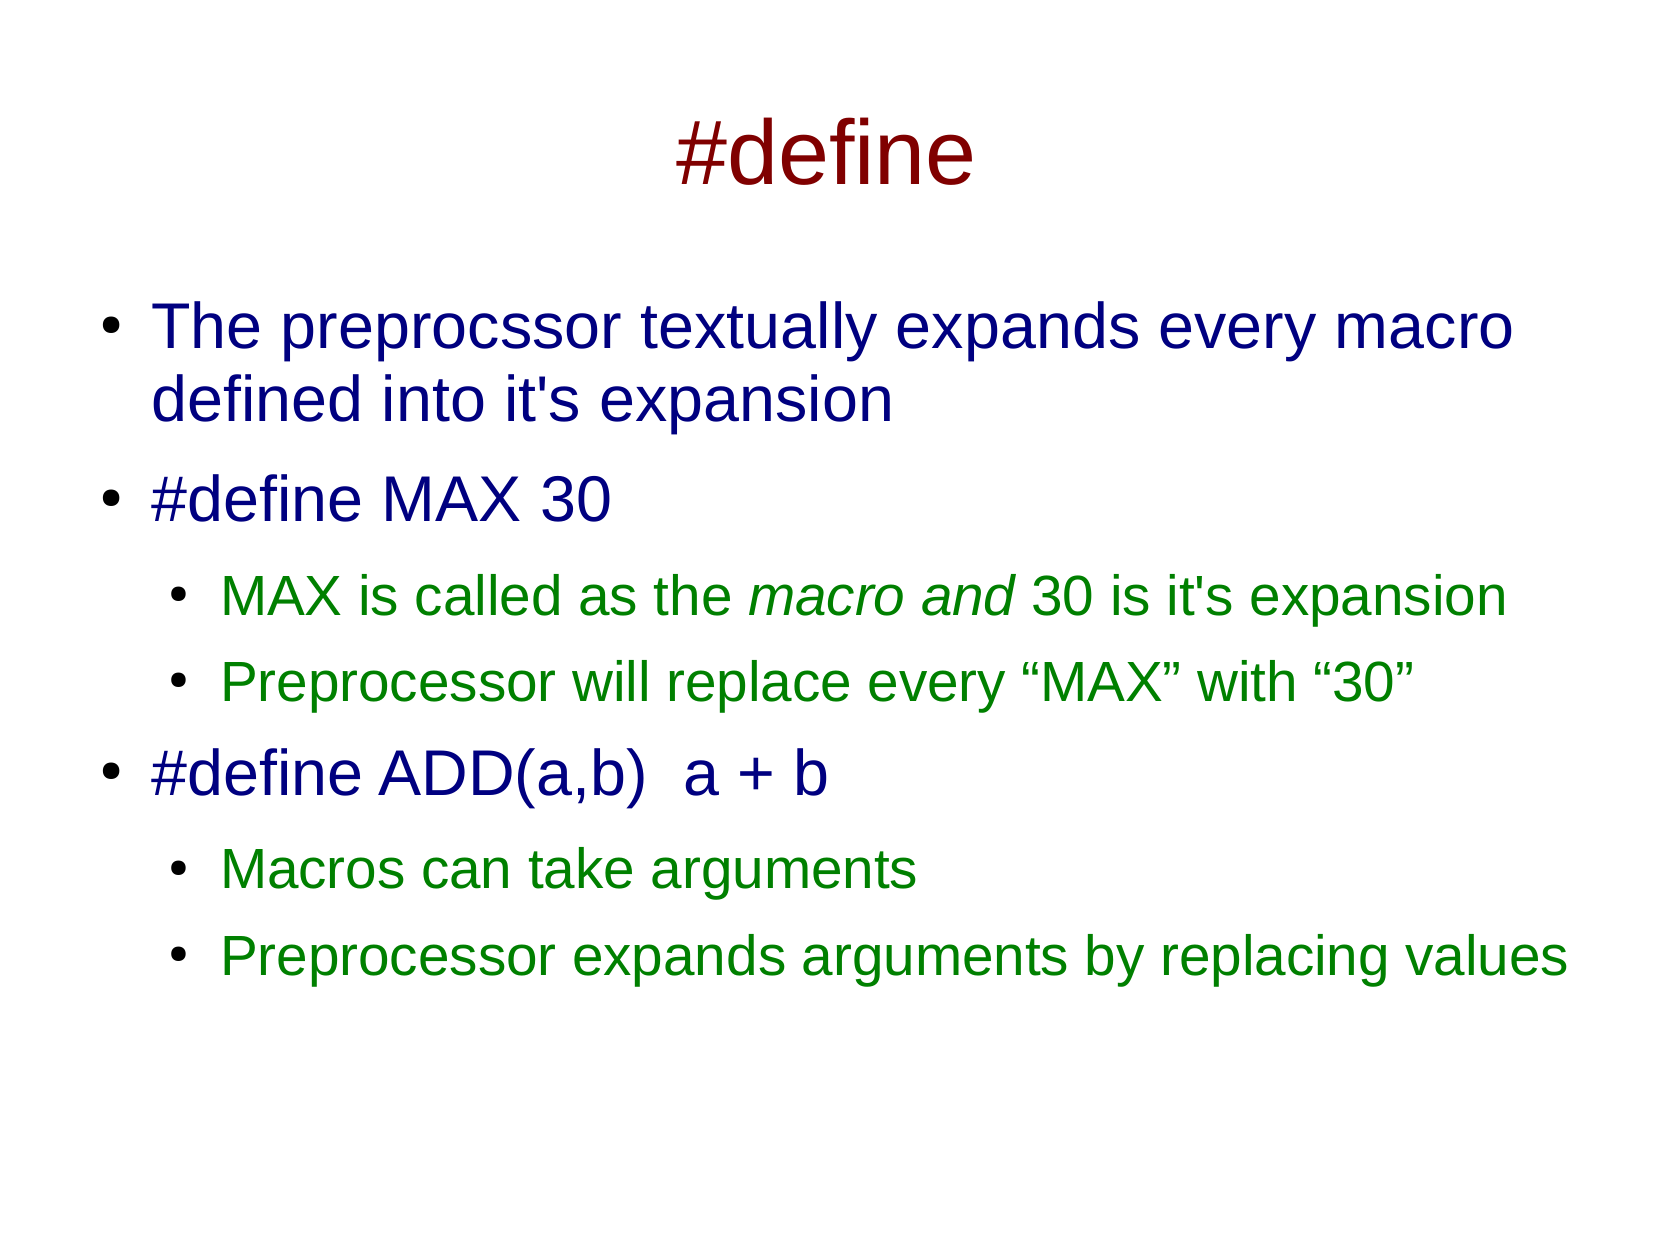

# #define
The preprocssor textually expands every macro defined into it's expansion
#define MAX 30
MAX is called as the macro and 30 is it's expansion
Preprocessor will replace every “MAX” with “30”
#define ADD(a,b) a + b
Macros can take arguments
Preprocessor expands arguments by replacing values